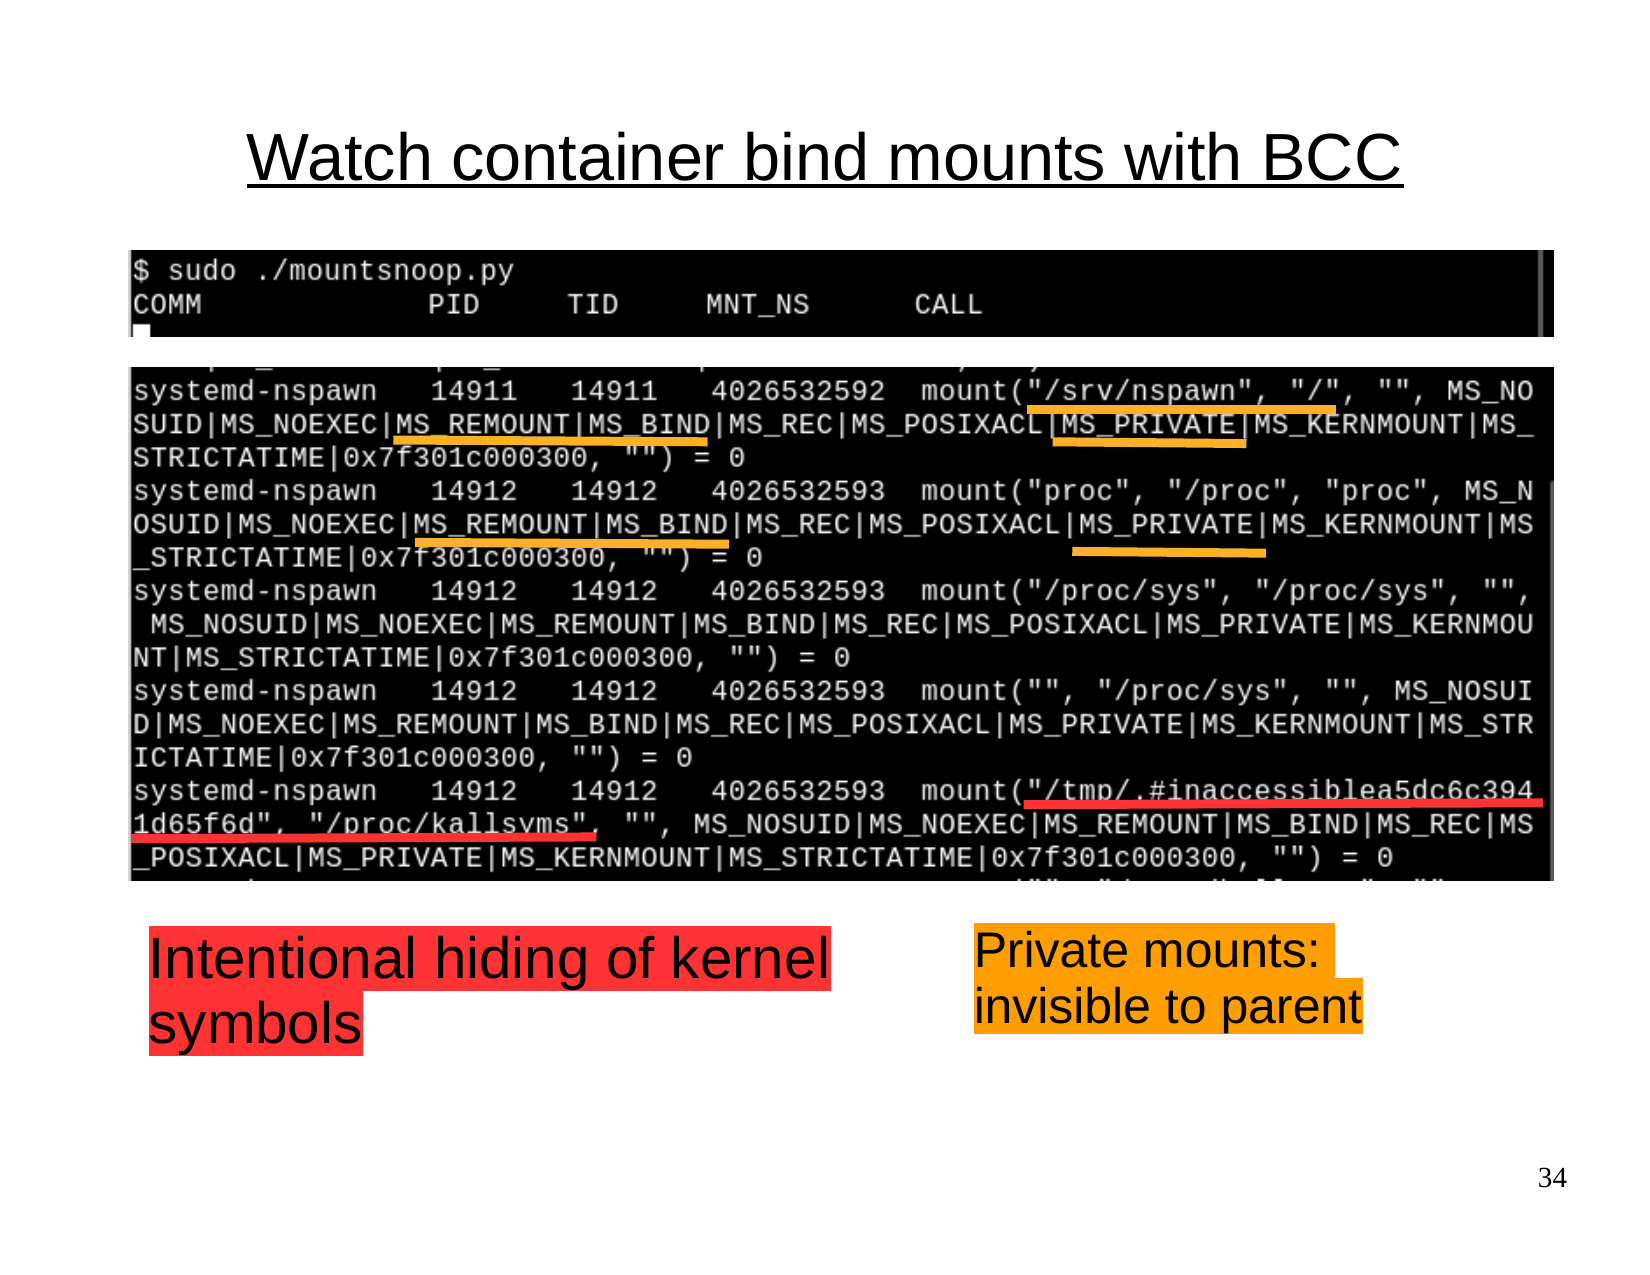

# Watch container bind mounts with BCC
Private mounts:
invisible to parent
Intentional hiding of kernel symbols
34